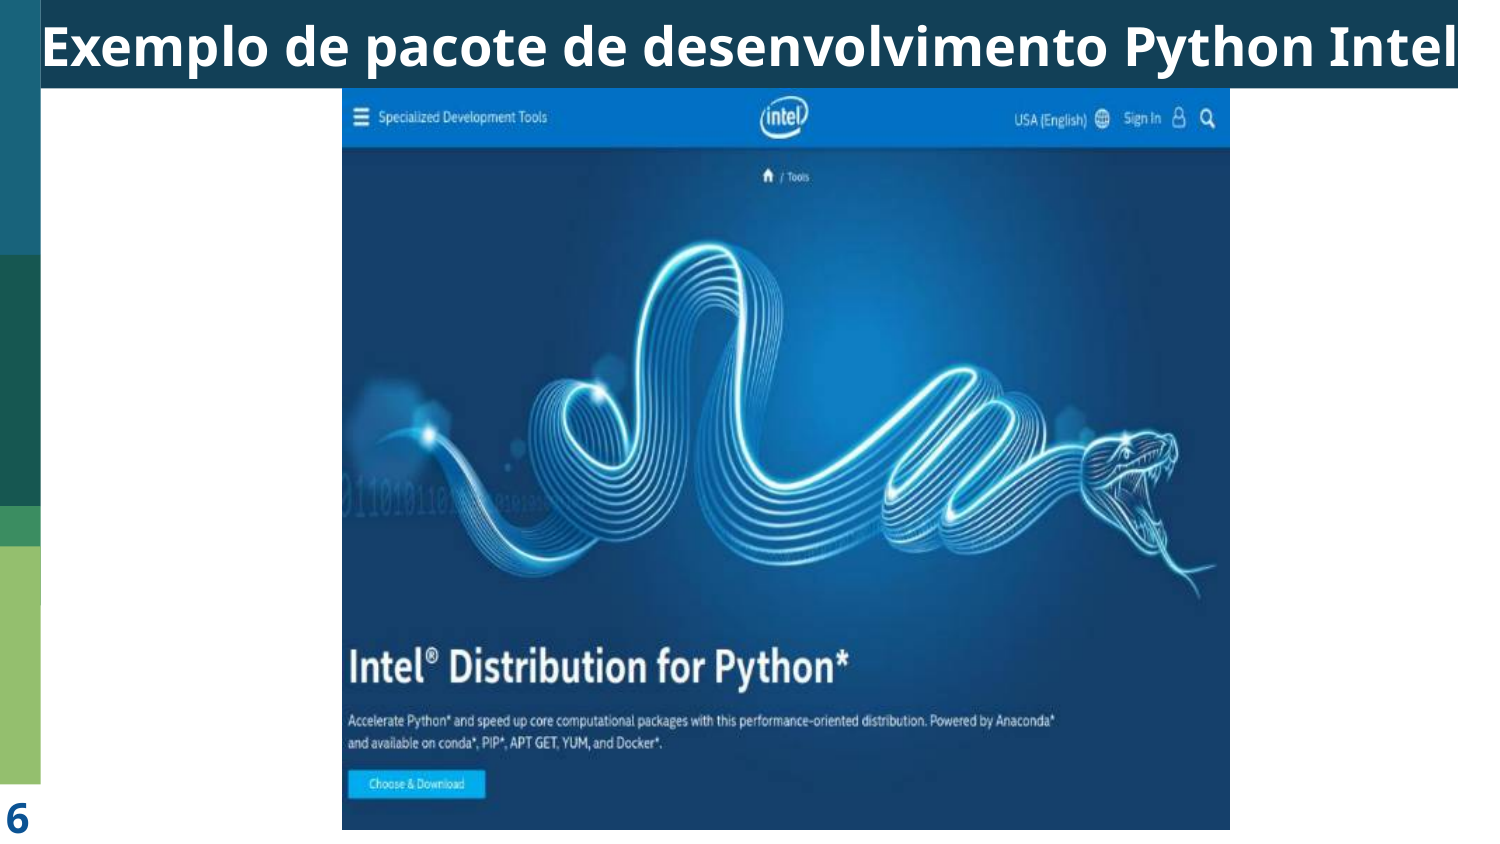

# Exemplo de pacote de desenvolvimento Python Intel